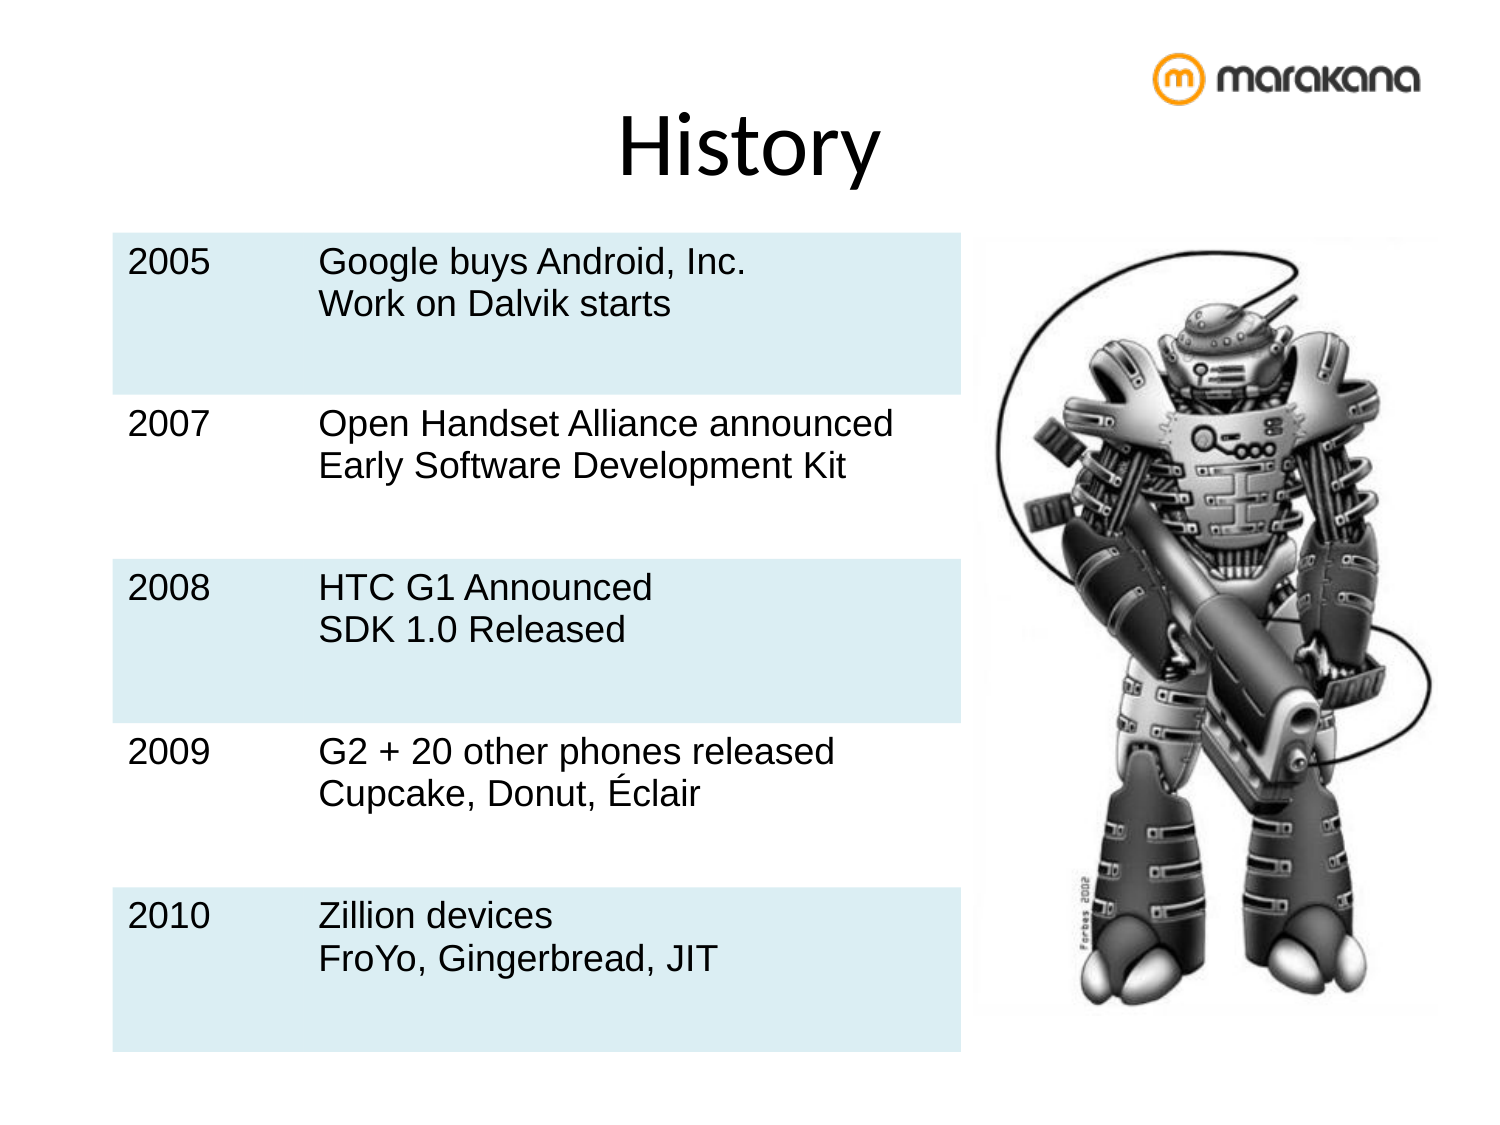

# History
| 2005 | Google buys Android, Inc. Work on Dalvik starts |
| --- | --- |
| 2007 | Open Handset Alliance announced Early Software Development Kit |
| 2008 | HTC G1 Announced SDK 1.0 Released |
| 2009 | G2 + 20 other phones released Cupcake, Donut, Éclair |
| 2010 | Zillion devices FroYo, Gingerbread, JIT |